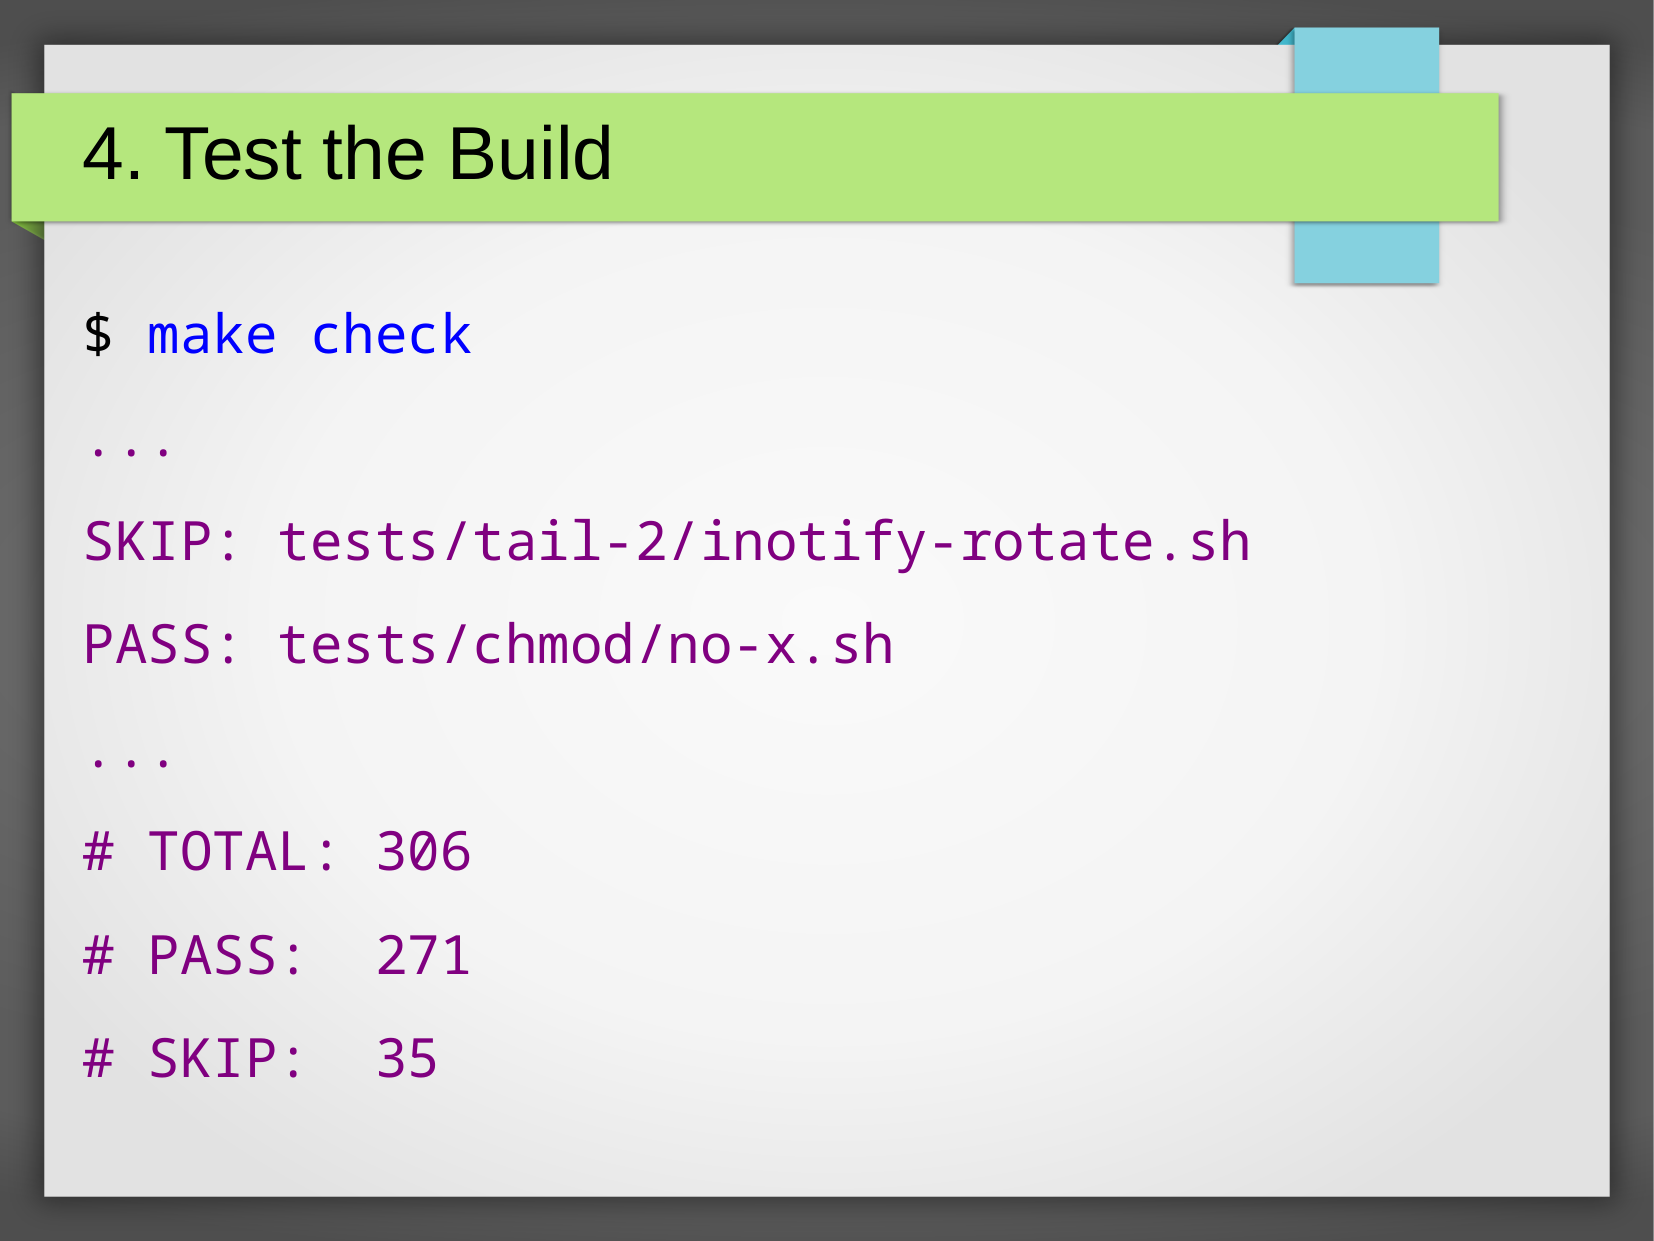

# 4. Test the Build
$ make check
...
SKIP: tests/tail-2/inotify-rotate.sh
PASS: tests/chmod/no-x.sh
...
# TOTAL: 306
# PASS: 271
# SKIP: 35